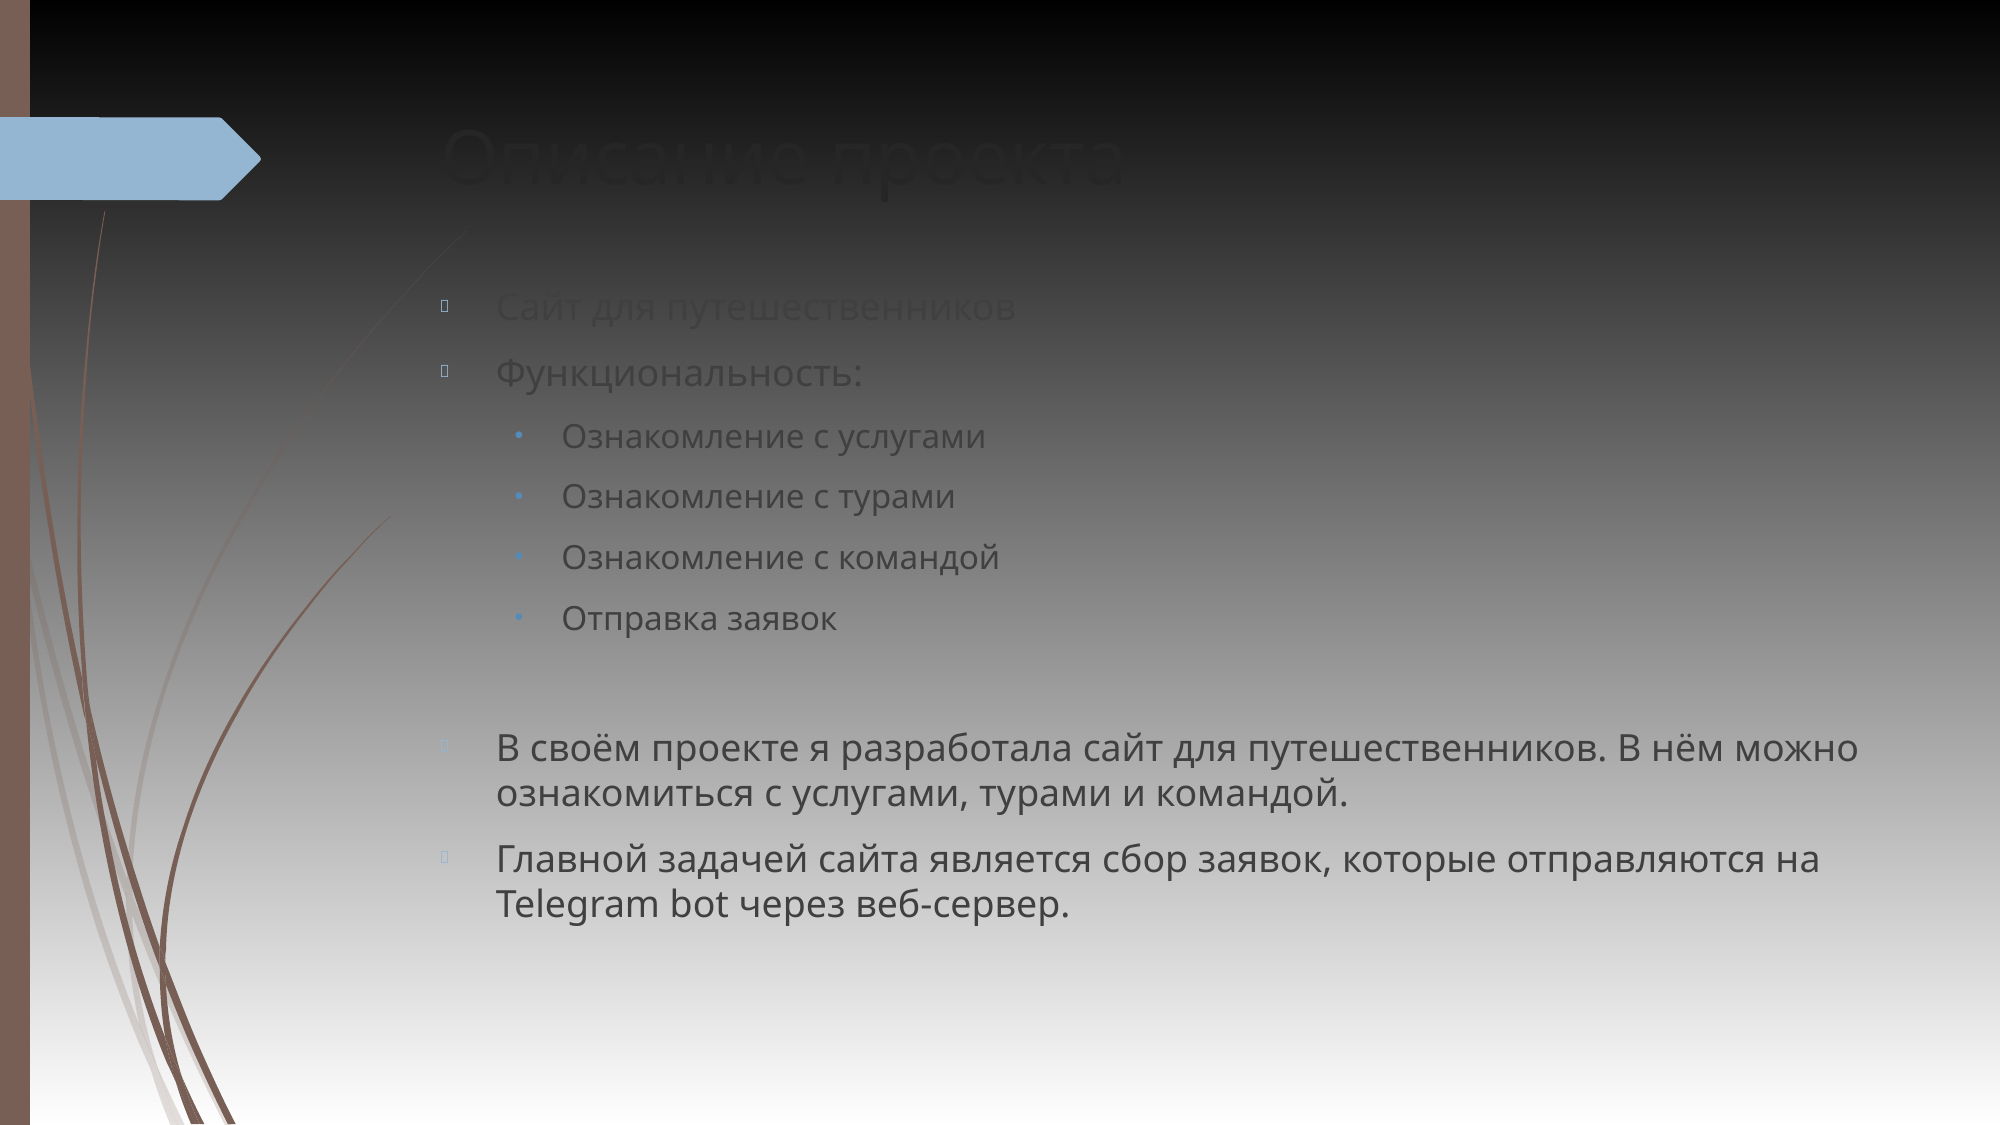

# Описание проекта
Сайт для путешественников
Функциональность:
Ознакомление с услугами
Ознакомление с турами
Ознакомление с командой
Отправка заявок
В своём проекте я разработала сайт для путешественников. В нём можно ознакомиться с услугами, турами и командой.
Главной задачей сайта является сбор заявок, которые отправляются на Telegram bot через веб-сервер.